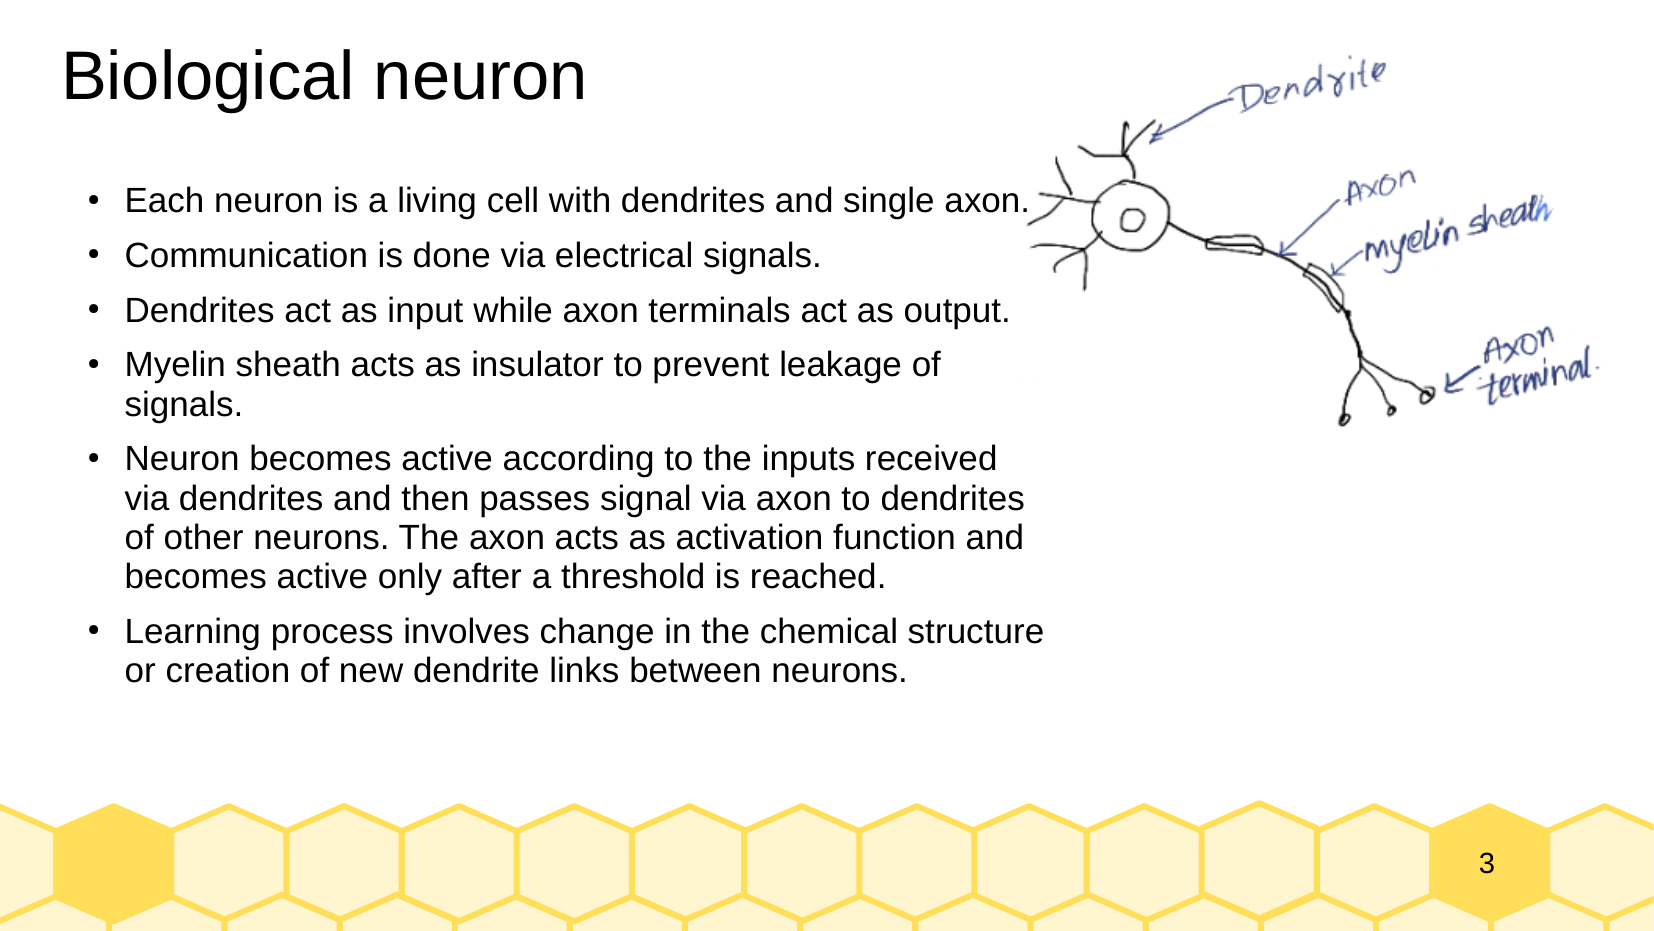

# Biological neuron
Each neuron is a living cell with dendrites and single axon.
Communication is done via electrical signals.
Dendrites act as input while axon terminals act as output.
Myelin sheath acts as insulator to prevent leakage of signals.
Neuron becomes active according to the inputs received via dendrites and then passes signal via axon to dendrites of other neurons. The axon acts as activation function and becomes active only after a threshold is reached.
Learning process involves change in the chemical structure or creation of new dendrite links between neurons.